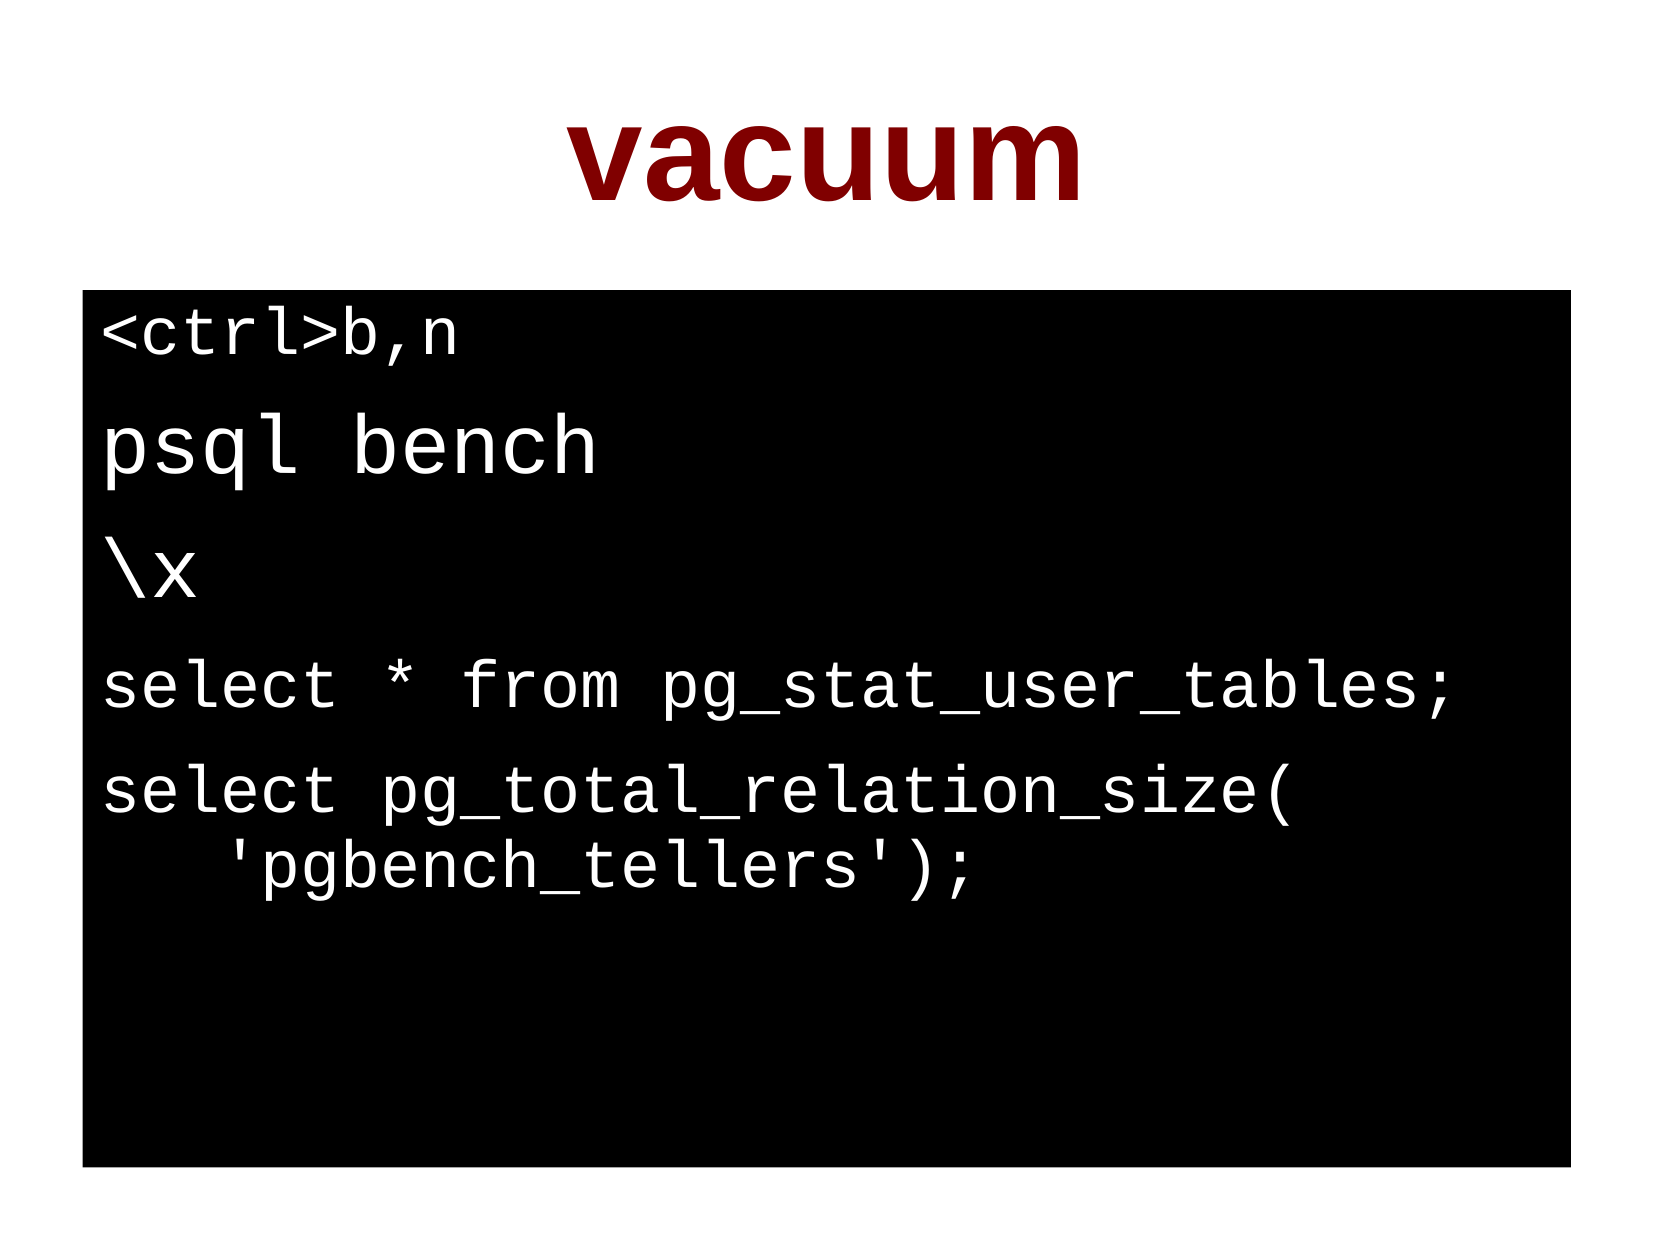

# vacuum
<ctrl>b,n
psql bench
\x
select * from pg_stat_user_tables;
select pg_total_relation_size(
 'pgbench_tellers');